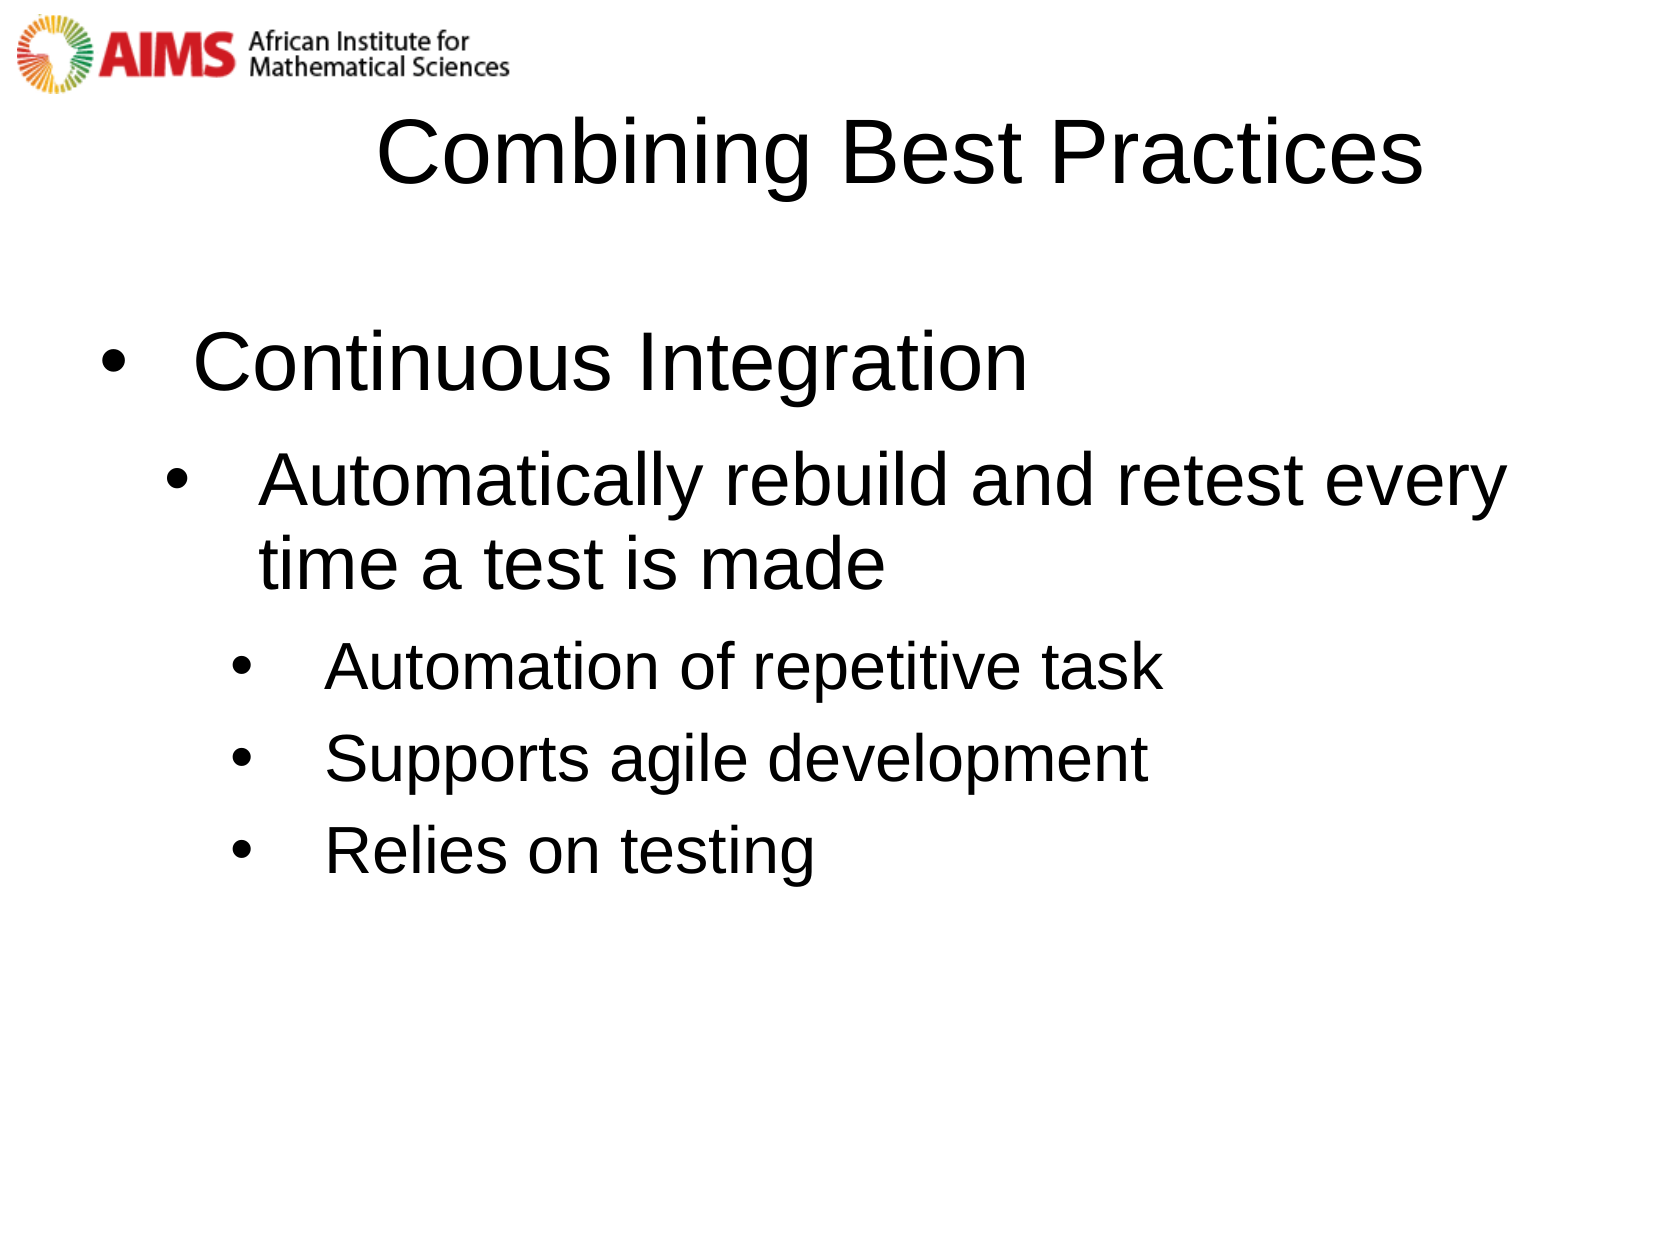

# Combining Best Practices
Continuous Integration
Automatically rebuild and retest every time a test is made
Automation of repetitive task
Supports agile development
Relies on testing